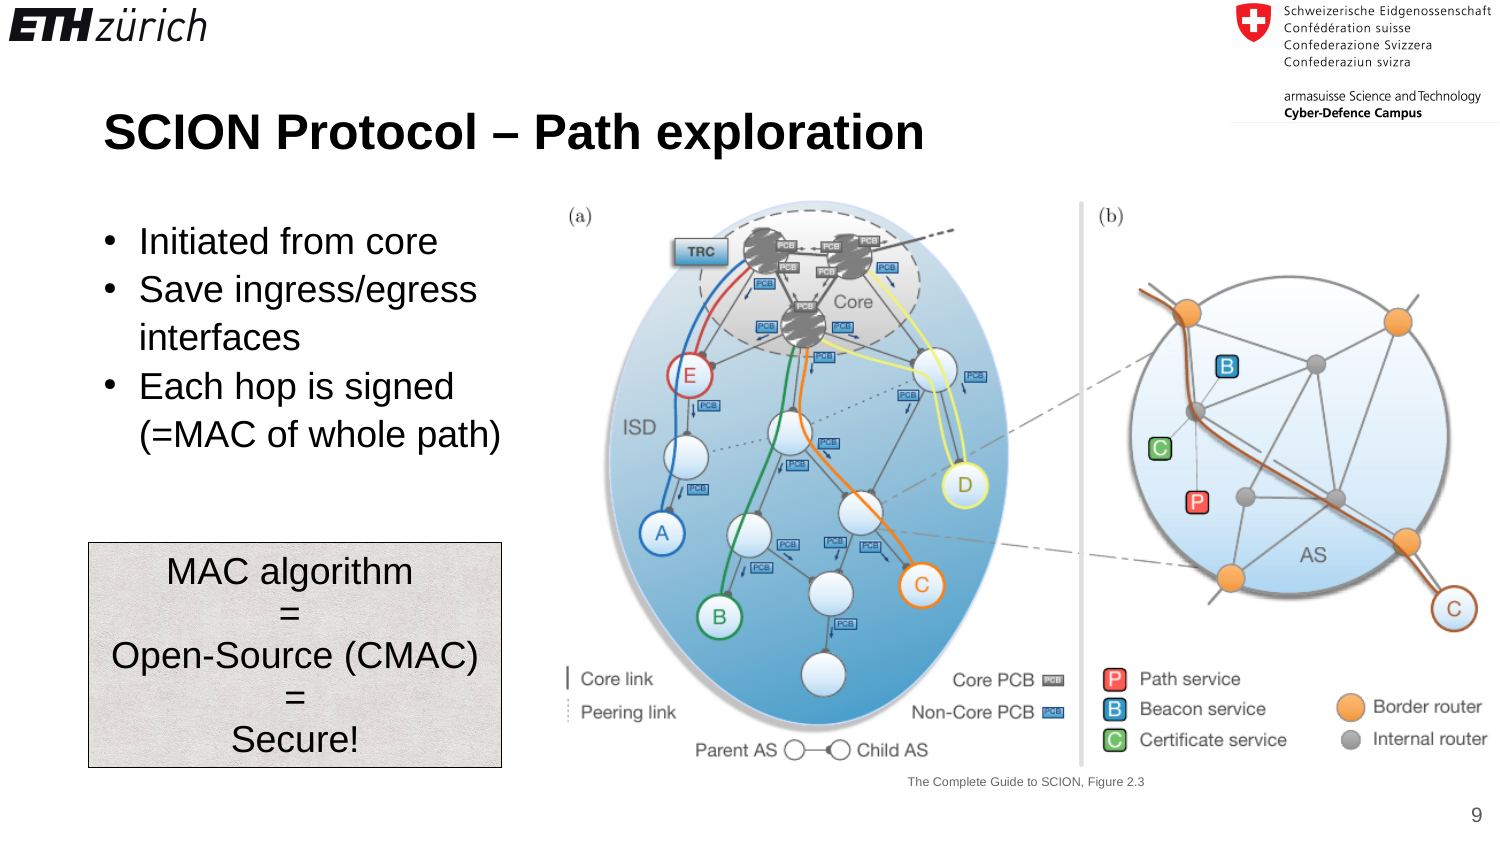

SCION Protocol – Path exploration
Initiated from core
Save ingress/egress interfaces
Each hop is signed (=MAC of whole path)
MAC algorithm
=
Open-Source (CMAC)
=
Secure!
The Complete Guide to SCION, Figure 2.3
9